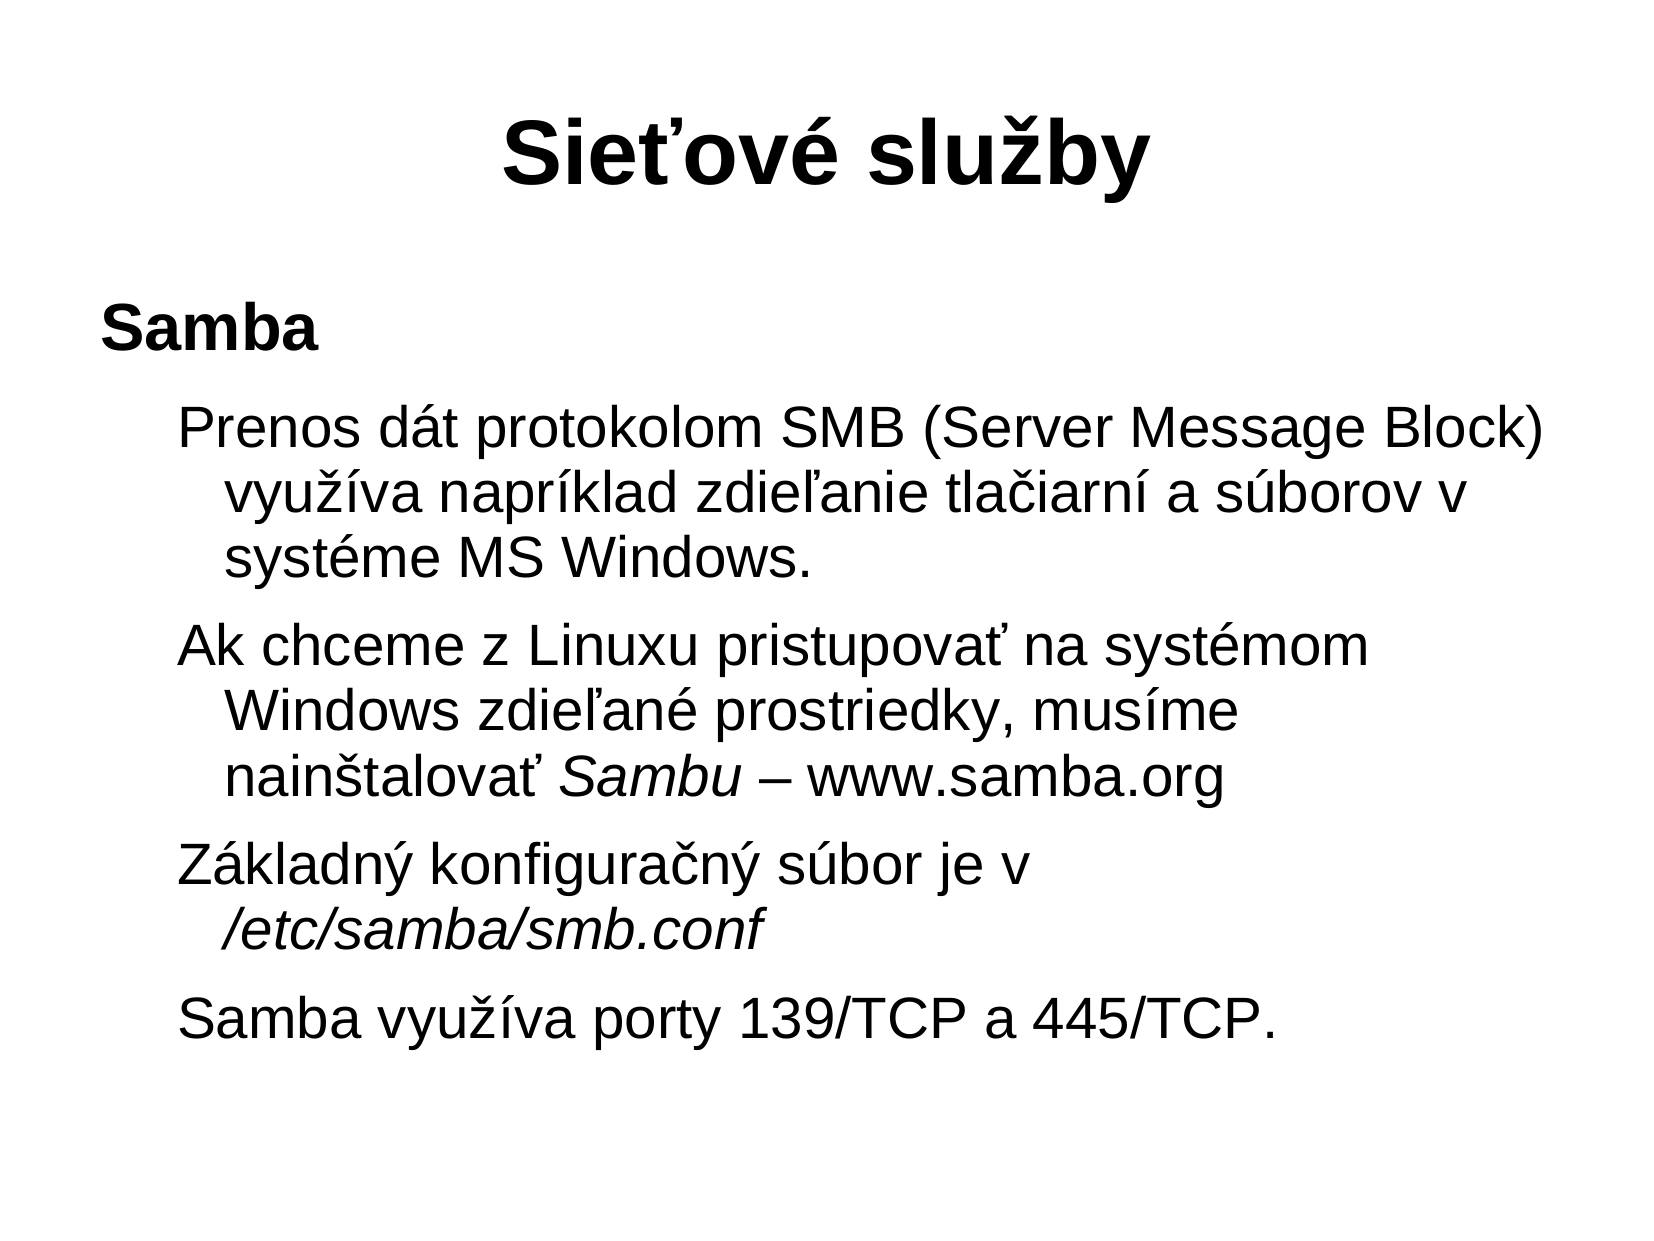

# Sieťové služby
Samba
Prenos dát protokolom SMB (Server Message Block) využíva napríklad zdieľanie tlačiarní a súborov v systéme MS Windows.
Ak chceme z Linuxu pristupovať na systémom Windows zdieľané prostriedky, musíme nainštalovať Sambu – www.samba.org
Základný konfiguračný súbor je v /etc/samba/smb.conf
Samba využíva porty 139/TCP a 445/TCP.